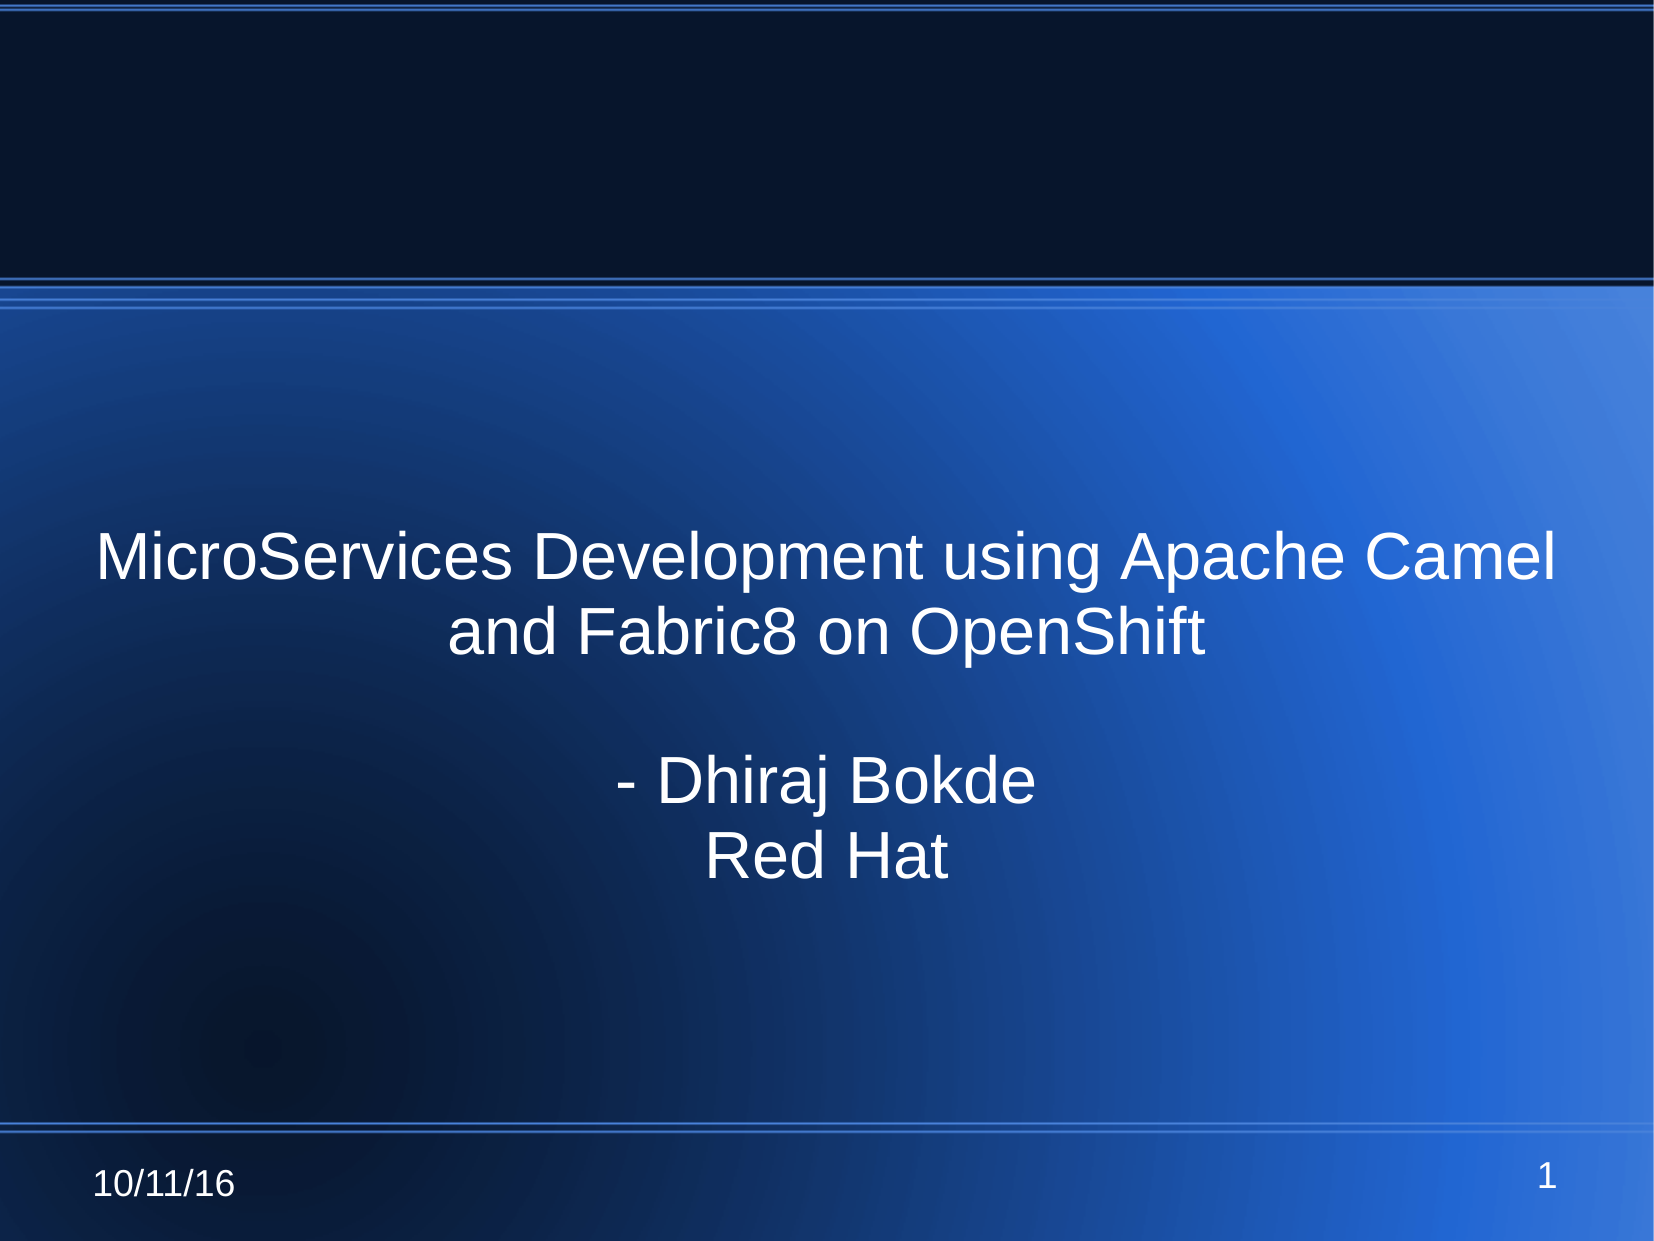

# MicroServices Development using Apache Camel and Fabric8 on OpenShift
- Dhiraj Bokde
Red Hat